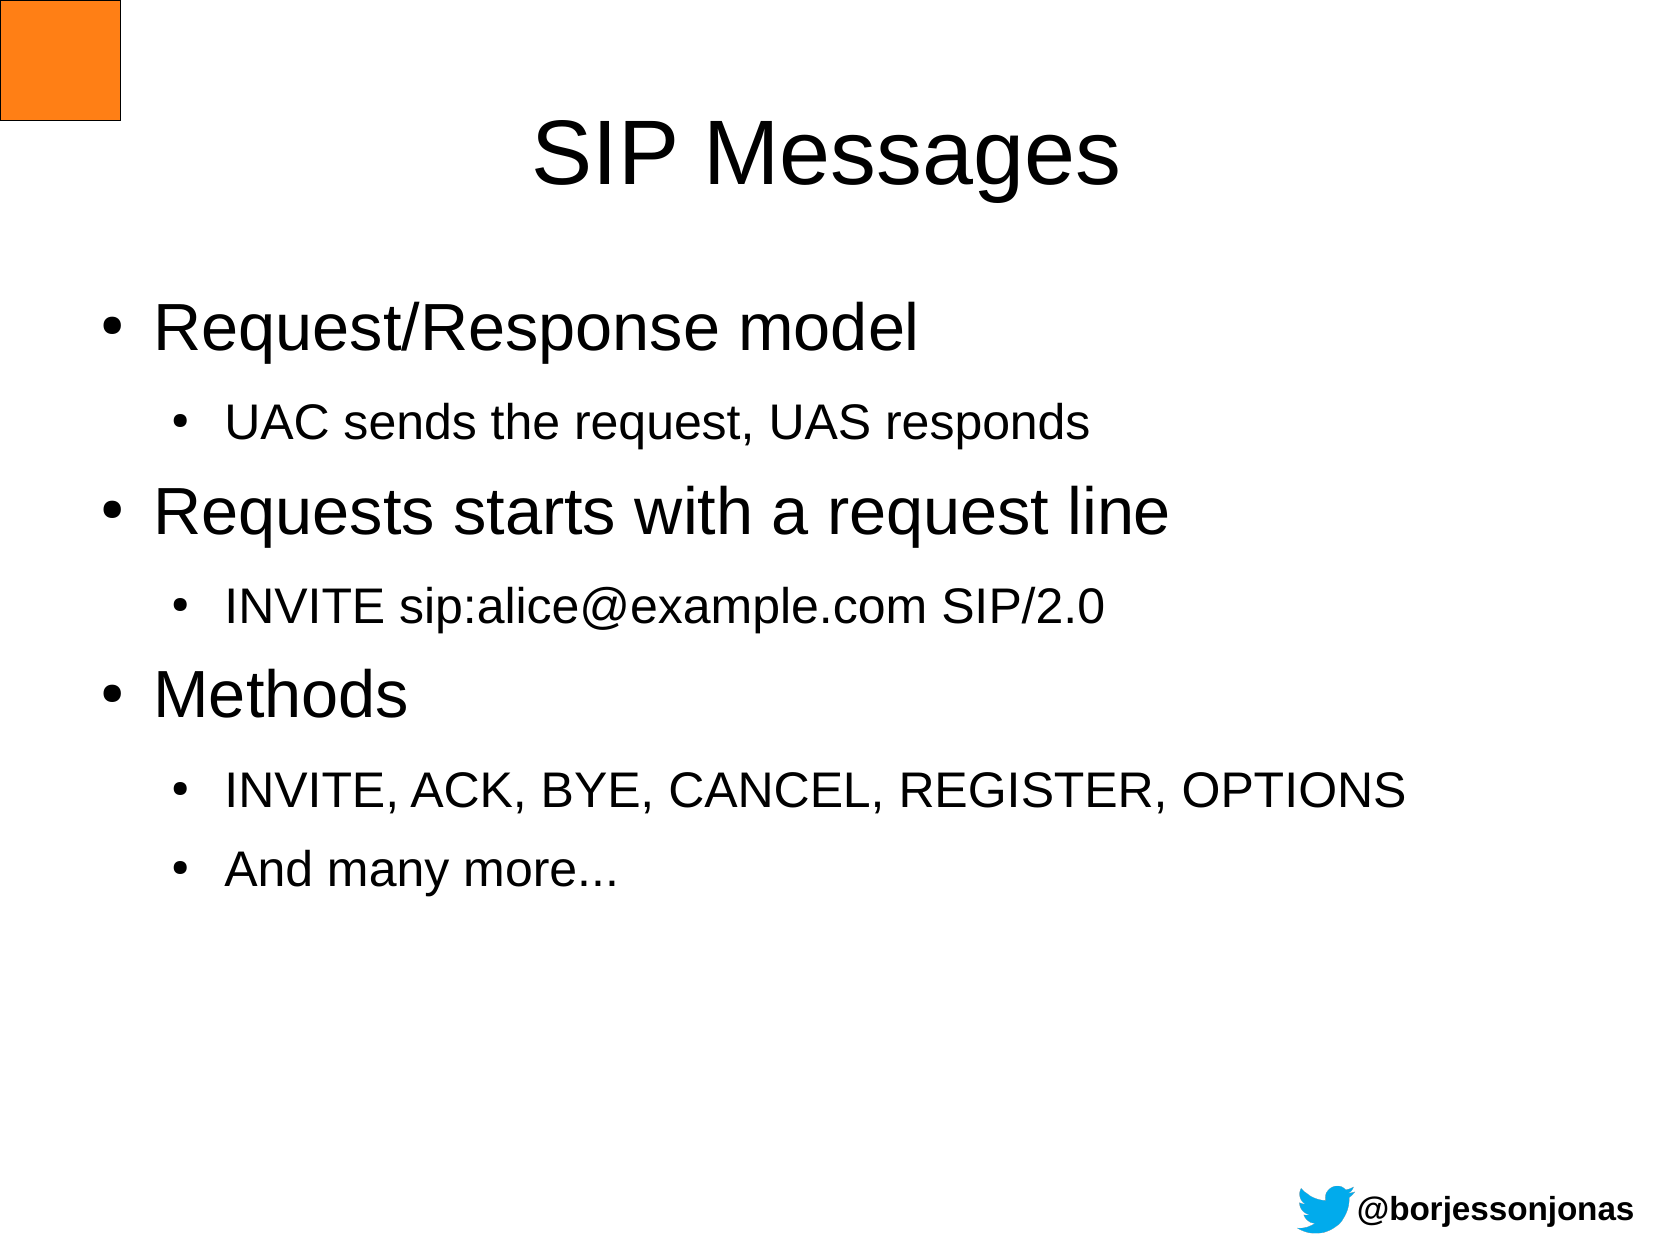

# SIP Messages
Request/Response model
UAC sends the request, UAS responds
Requests starts with a request line
INVITE sip:alice@example.com SIP/2.0
Methods
INVITE, ACK, BYE, CANCEL, REGISTER, OPTIONS
And many more...